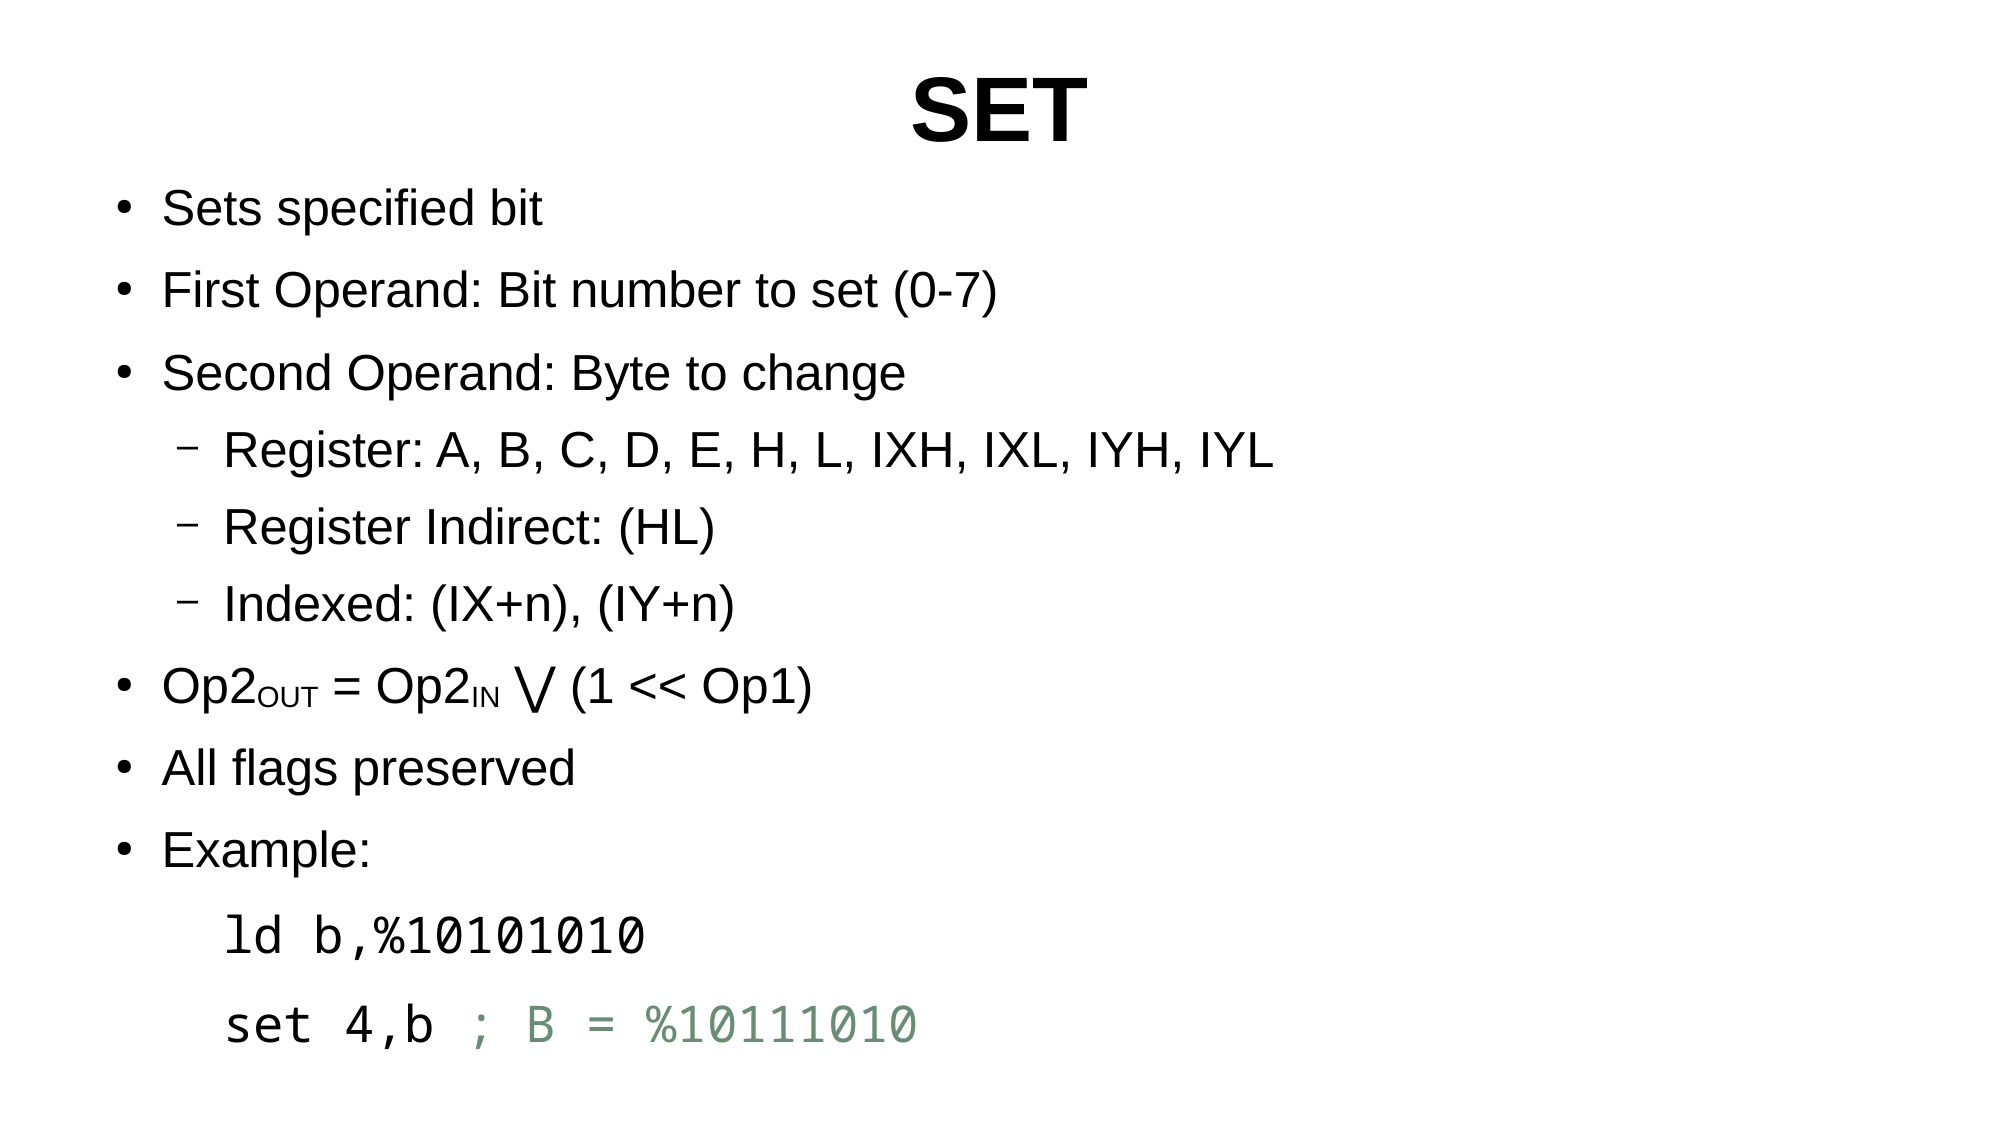

# SET
Sets specified bit
First Operand: Bit number to set (0-7)
Second Operand: Byte to change
Register: A, B, C, D, E, H, L, IXH, IXL, IYH, IYL
Register Indirect: (HL)
Indexed: (IX+n), (IY+n)
Op2OUT = Op2IN ⋁ (1 << Op1)
All flags preserved
Example:
ld b,%10101010
set 4,b ; B = %10111010